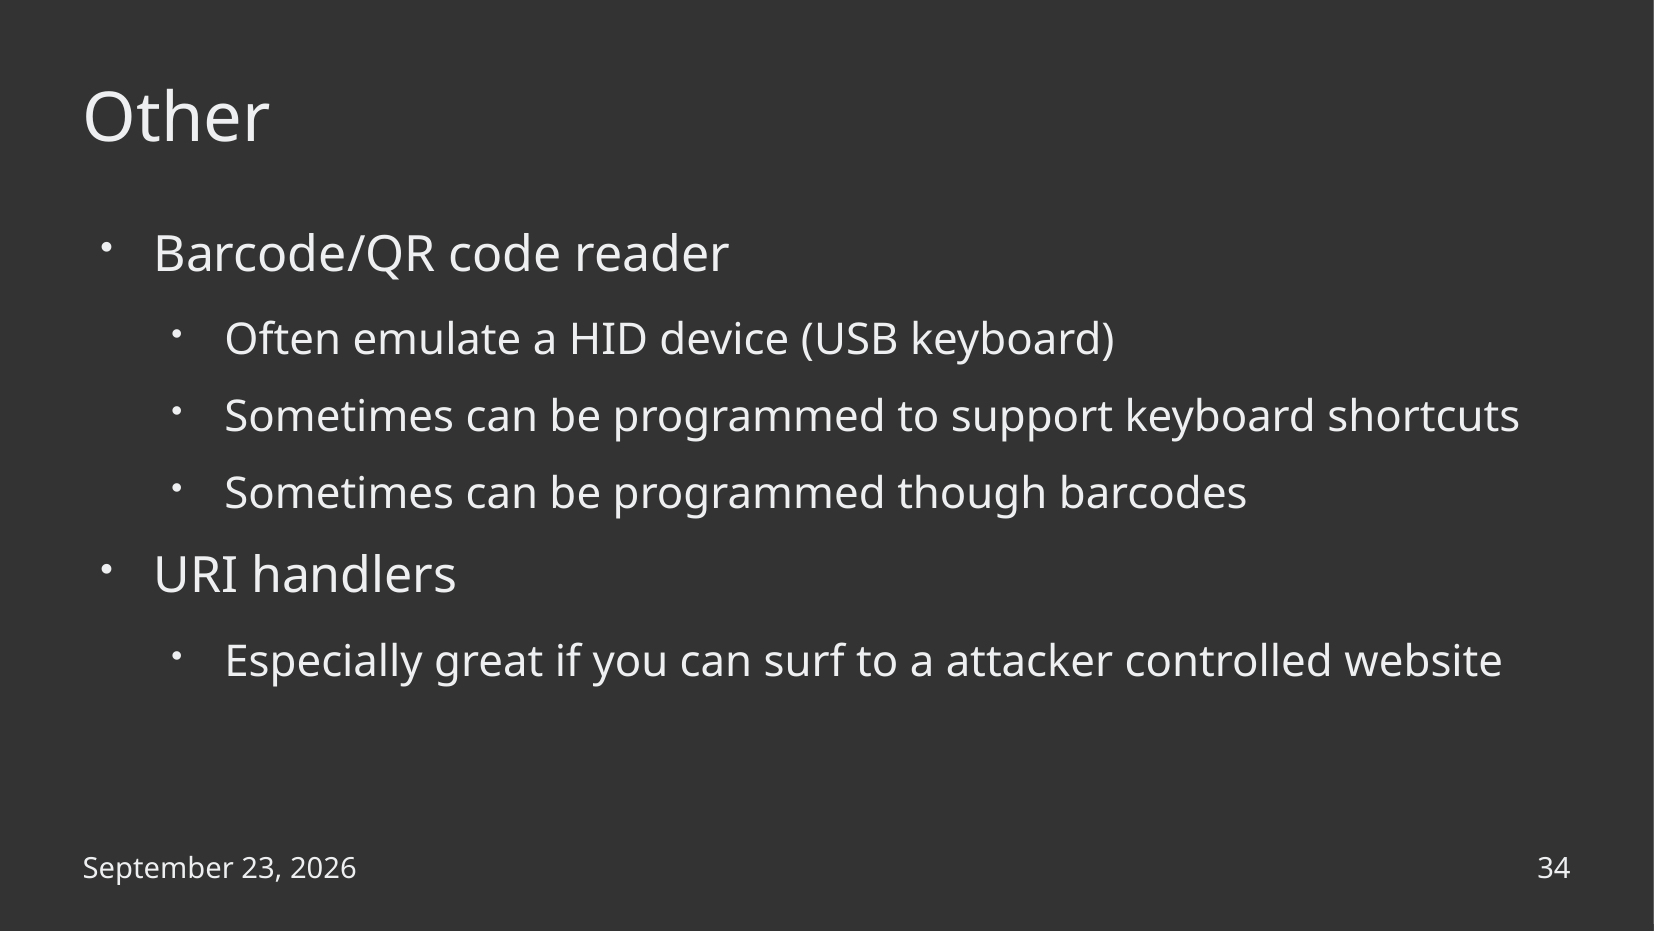

# Other
Barcode/QR code reader
Often emulate a HID device (USB keyboard)
Sometimes can be programmed to support keyboard shortcuts
Sometimes can be programmed though barcodes
URI handlers
Especially great if you can surf to a attacker controlled website
34